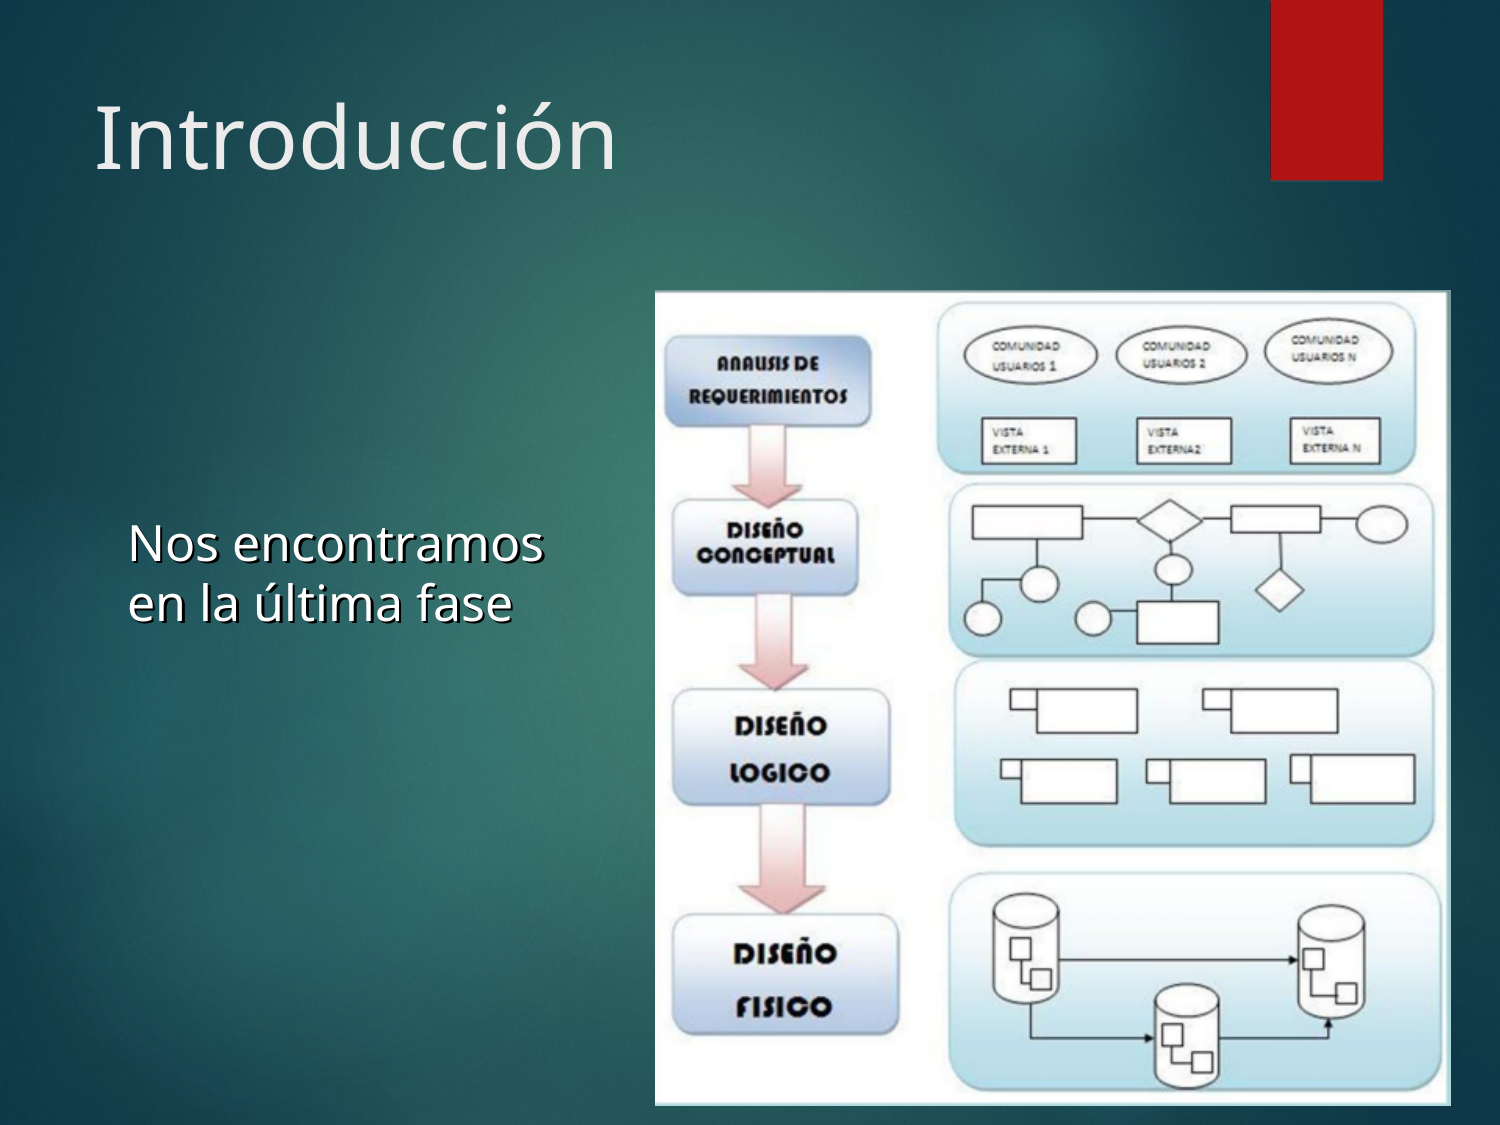

# Introducción
Nos encontramos en la última fase